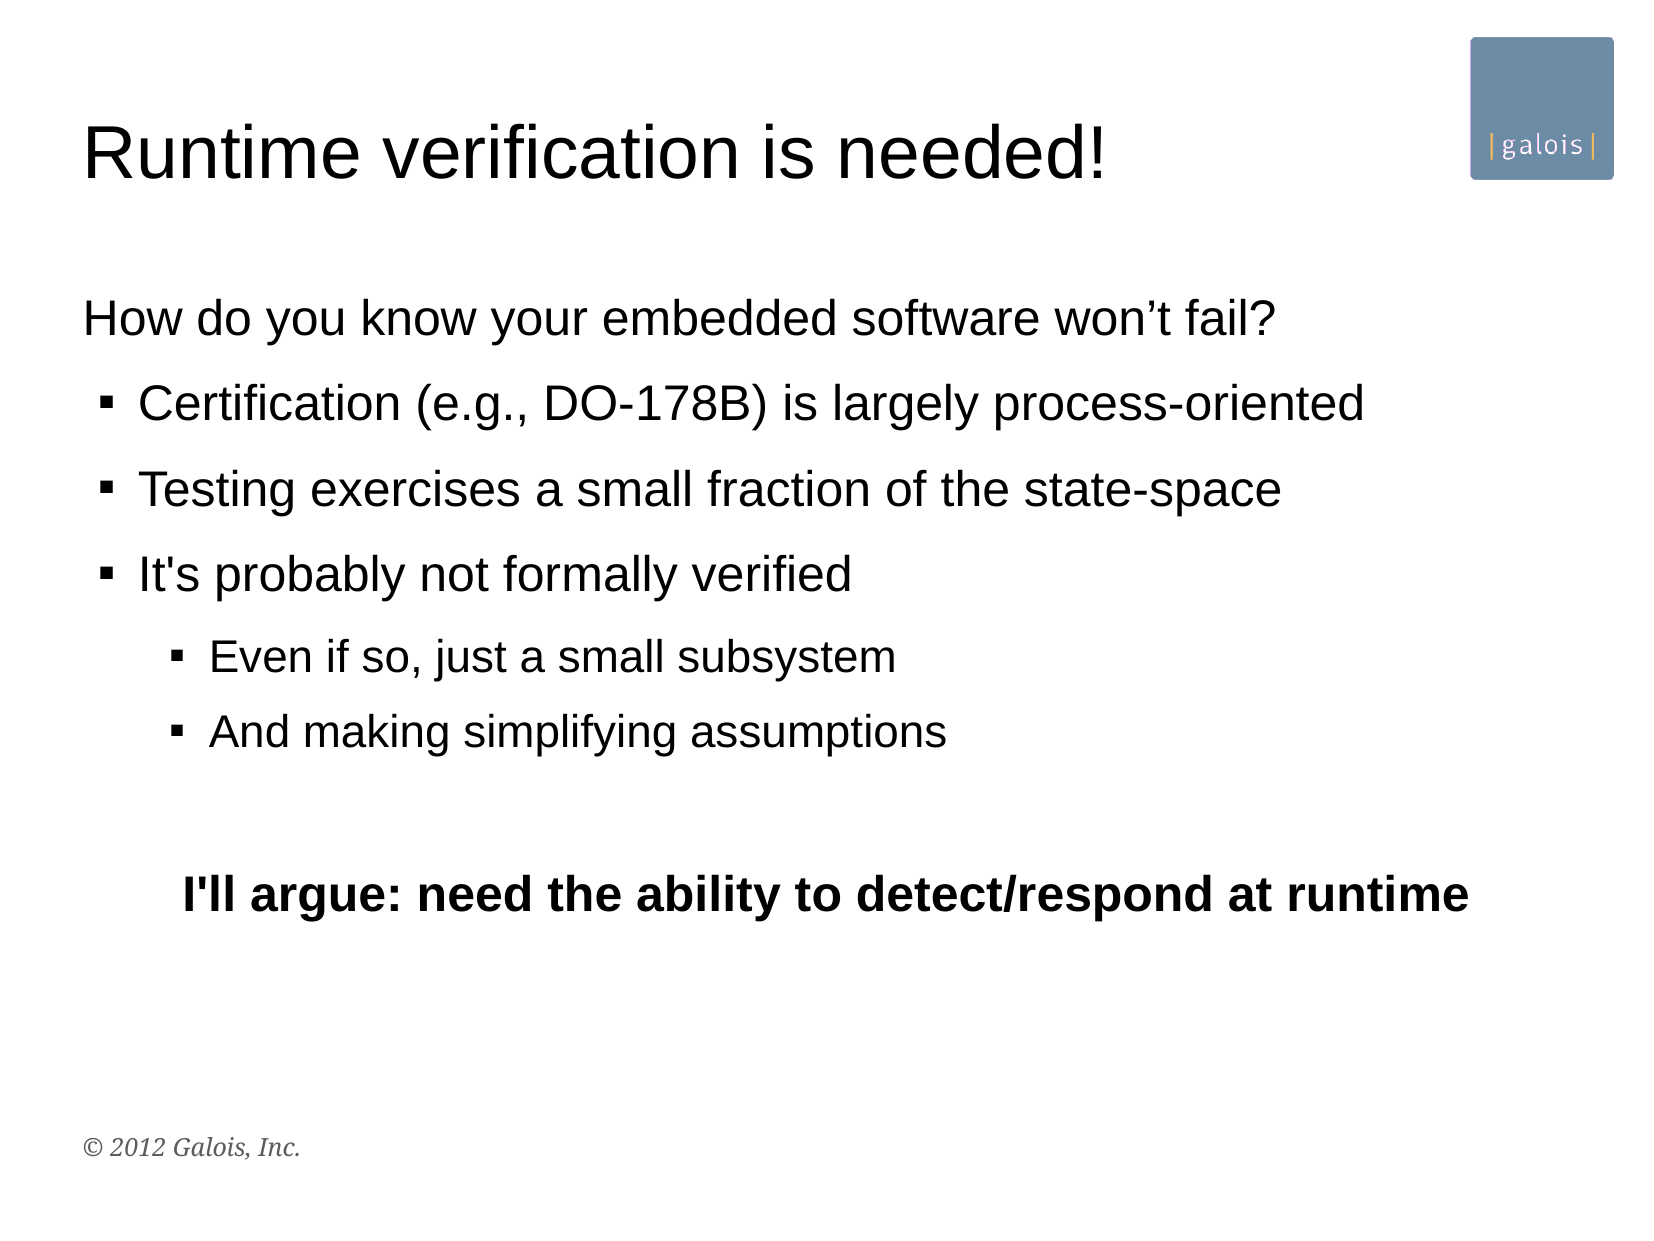

# Runtime verification is needed!
How do you know your embedded software won’t fail?
Certification (e.g., DO-178B) is largely process-oriented
Testing exercises a small fraction of the state-space
It's probably not formally verified
Even if so, just a small subsystem
And making simplifying assumptions
I'll argue: need the ability to detect/respond at runtime